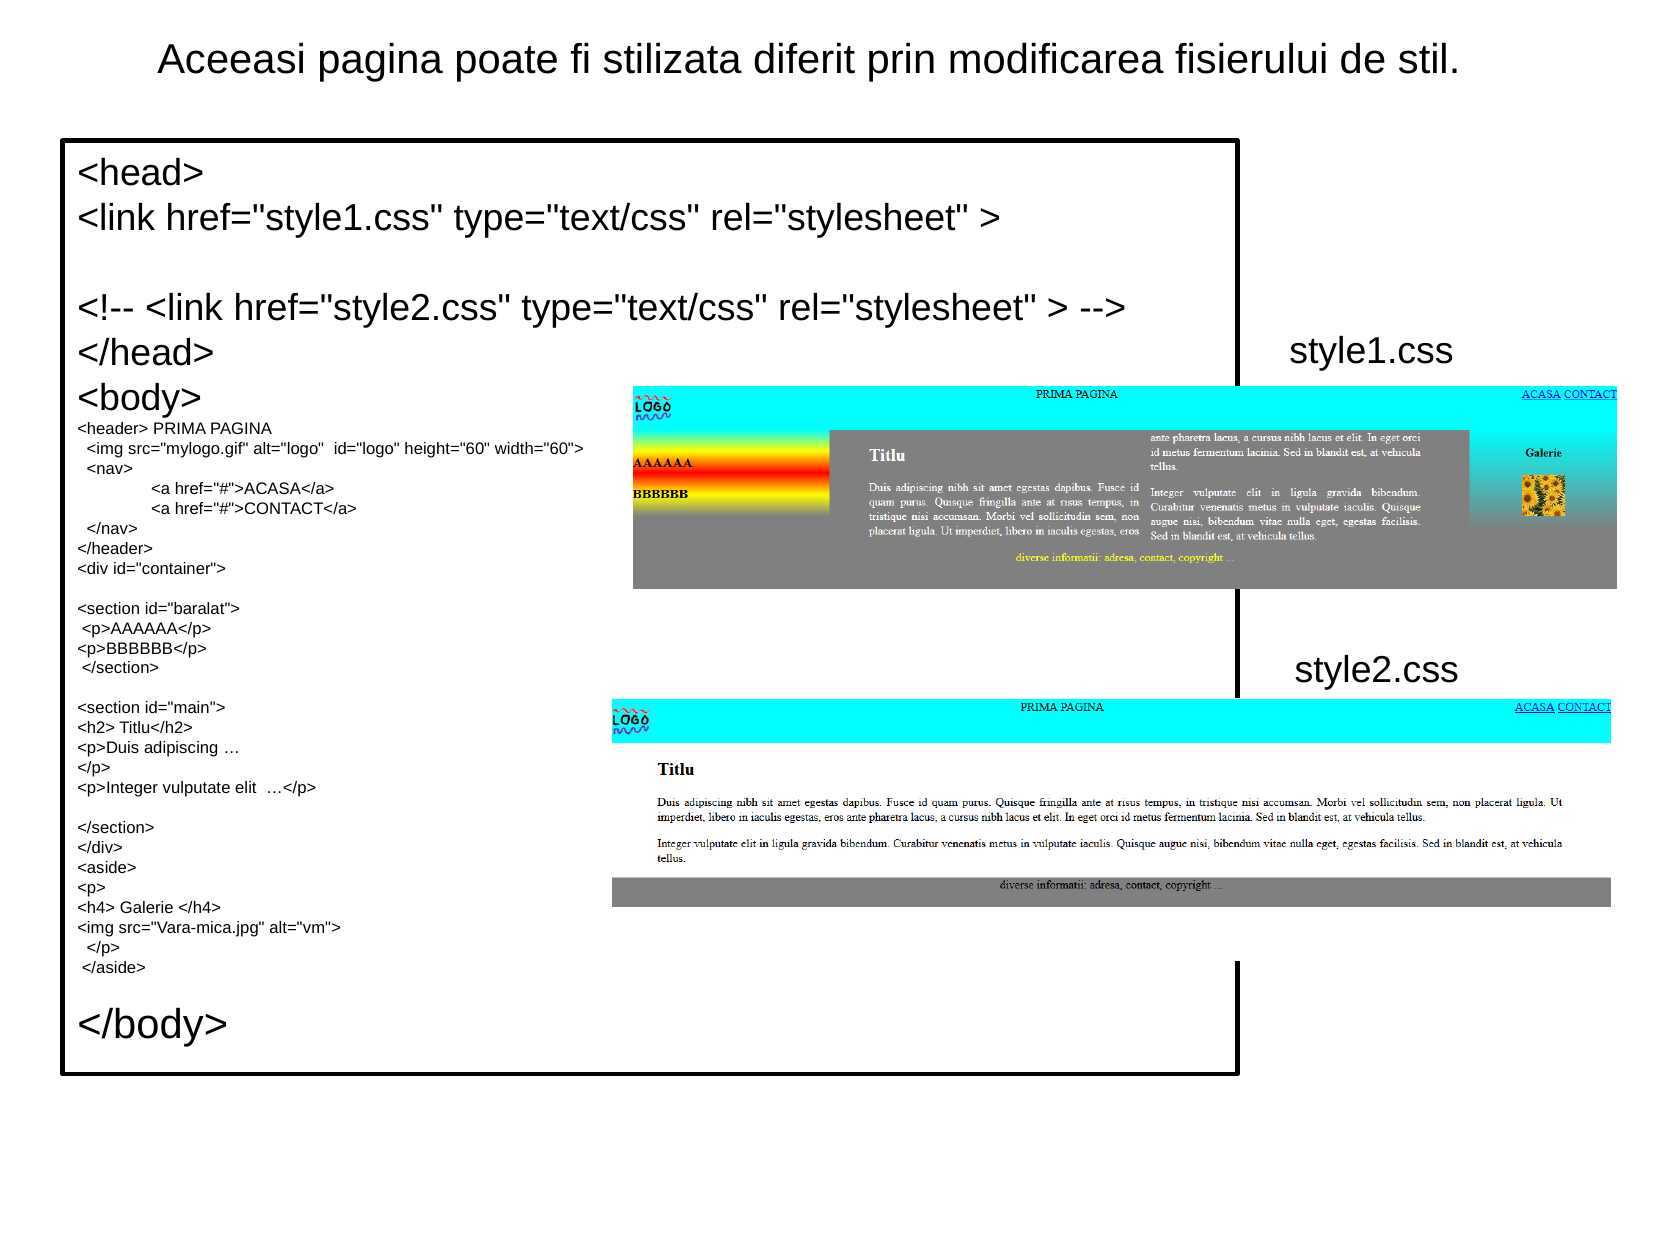

Aceeasi pagina poate fi stilizata diferit prin modificarea fisierului de stil.
<head>
<link href="style1.css" type="text/css" rel="stylesheet" >
<!-- <link href="style2.css" type="text/css" rel="stylesheet" > -->
</head>
<body>
<header> PRIMA PAGINA
 <img src="mylogo.gif" alt="logo" id="logo" height="60" width="60">
 <nav>
	<a href="#">ACASA</a>
	<a href="#">CONTACT</a>
 </nav>
</header>
<div id="container">
<section id="baralat">
 <p>AAAAAA</p>
<p>BBBBBB</p>
 </section>
<section id="main">
<h2> Titlu</h2>
<p>Duis adipiscing …
</p>
<p>Integer vulputate elit …</p>
</section>
</div>
<aside>
<p>
<h4> Galerie </h4>
<img src="Vara-mica.jpg" alt="vm">
 </p>
 </aside>
</body>
style1.css
style2.css